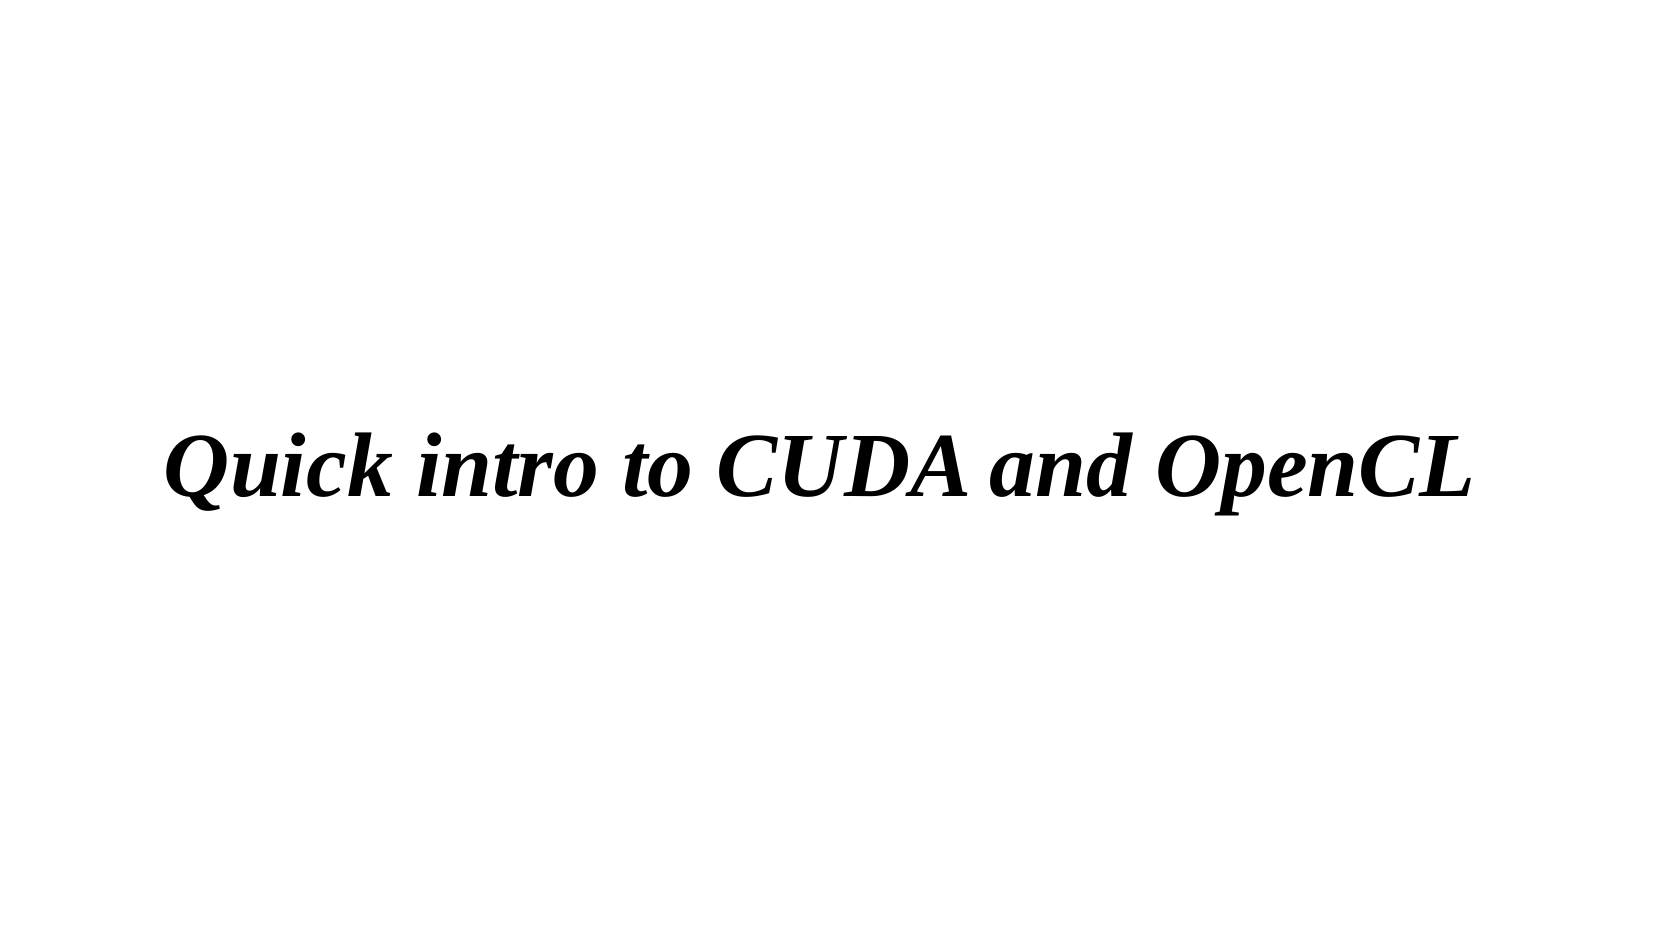

# Quick intro to CUDA and OpenCL